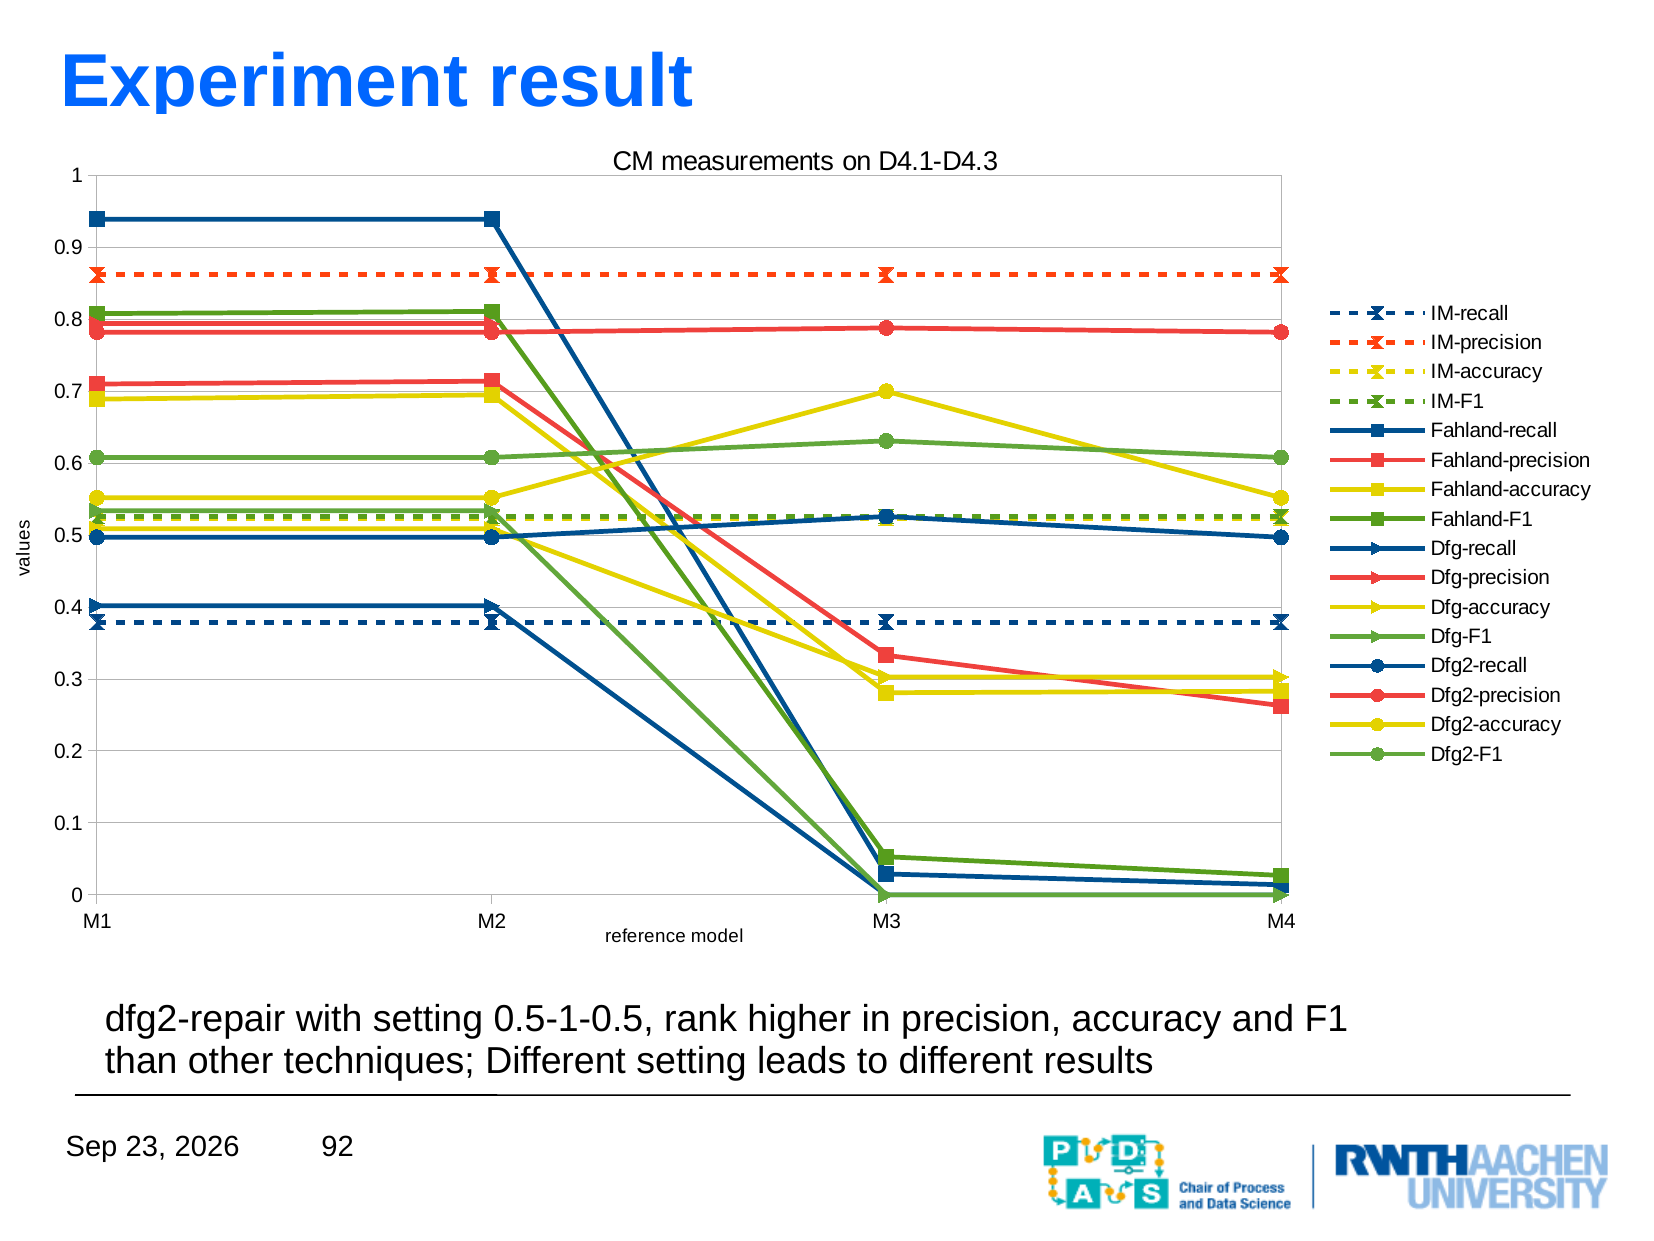

# Experiment result
### Chart: CM measurements on D4.1-D4.3
| Category | IM-recall | IM-precision | IM-accuracy | IM-F1 | Fahland-recall | Fahland-precision | Fahland-accuracy | Fahland-F1 | Dfg-recall | Dfg-precision | Dfg-accuracy | Dfg-F1 | Dfg2-recall | Dfg2-precision | Dfg2-accuracy | Dfg2-F1 |
|---|---|---|---|---|---|---|---|---|---|---|---|---|---|---|---|---|
| M1 | 0.379 | 0.862 | 0.523 | 0.526 | 0.939 | 0.71 | 0.689 | 0.808 | 0.402 | 0.794 | 0.509 | 0.534 | 0.497 | 0.782 | 0.552 | 0.608 |
| M2 | 0.379 | 0.862 | 0.523 | 0.526 | 0.939 | 0.714 | 0.695 | 0.811 | 0.402 | 0.794 | 0.509 | 0.534 | 0.497 | 0.782 | 0.552 | 0.608 |
| M3 | 0.379 | 0.862 | 0.523 | 0.526 | 0.029 | 0.333 | 0.281 | 0.053 | 0.0 | None | 0.303 | 0.0 | 0.526 | 0.788 | 0.7 | 0.631 |
| M4 | 0.379 | 0.862 | 0.523 | 0.526 | 0.014 | 0.263 | 0.283 | 0.027 | 0.0 | None | 0.303 | 0.0 | 0.497 | 0.782 | 0.552 | 0.608 |dfg2-repair with setting 0.5-1-0.5, rank higher in precision, accuracy and F1 than other techniques; Different setting leads to different results